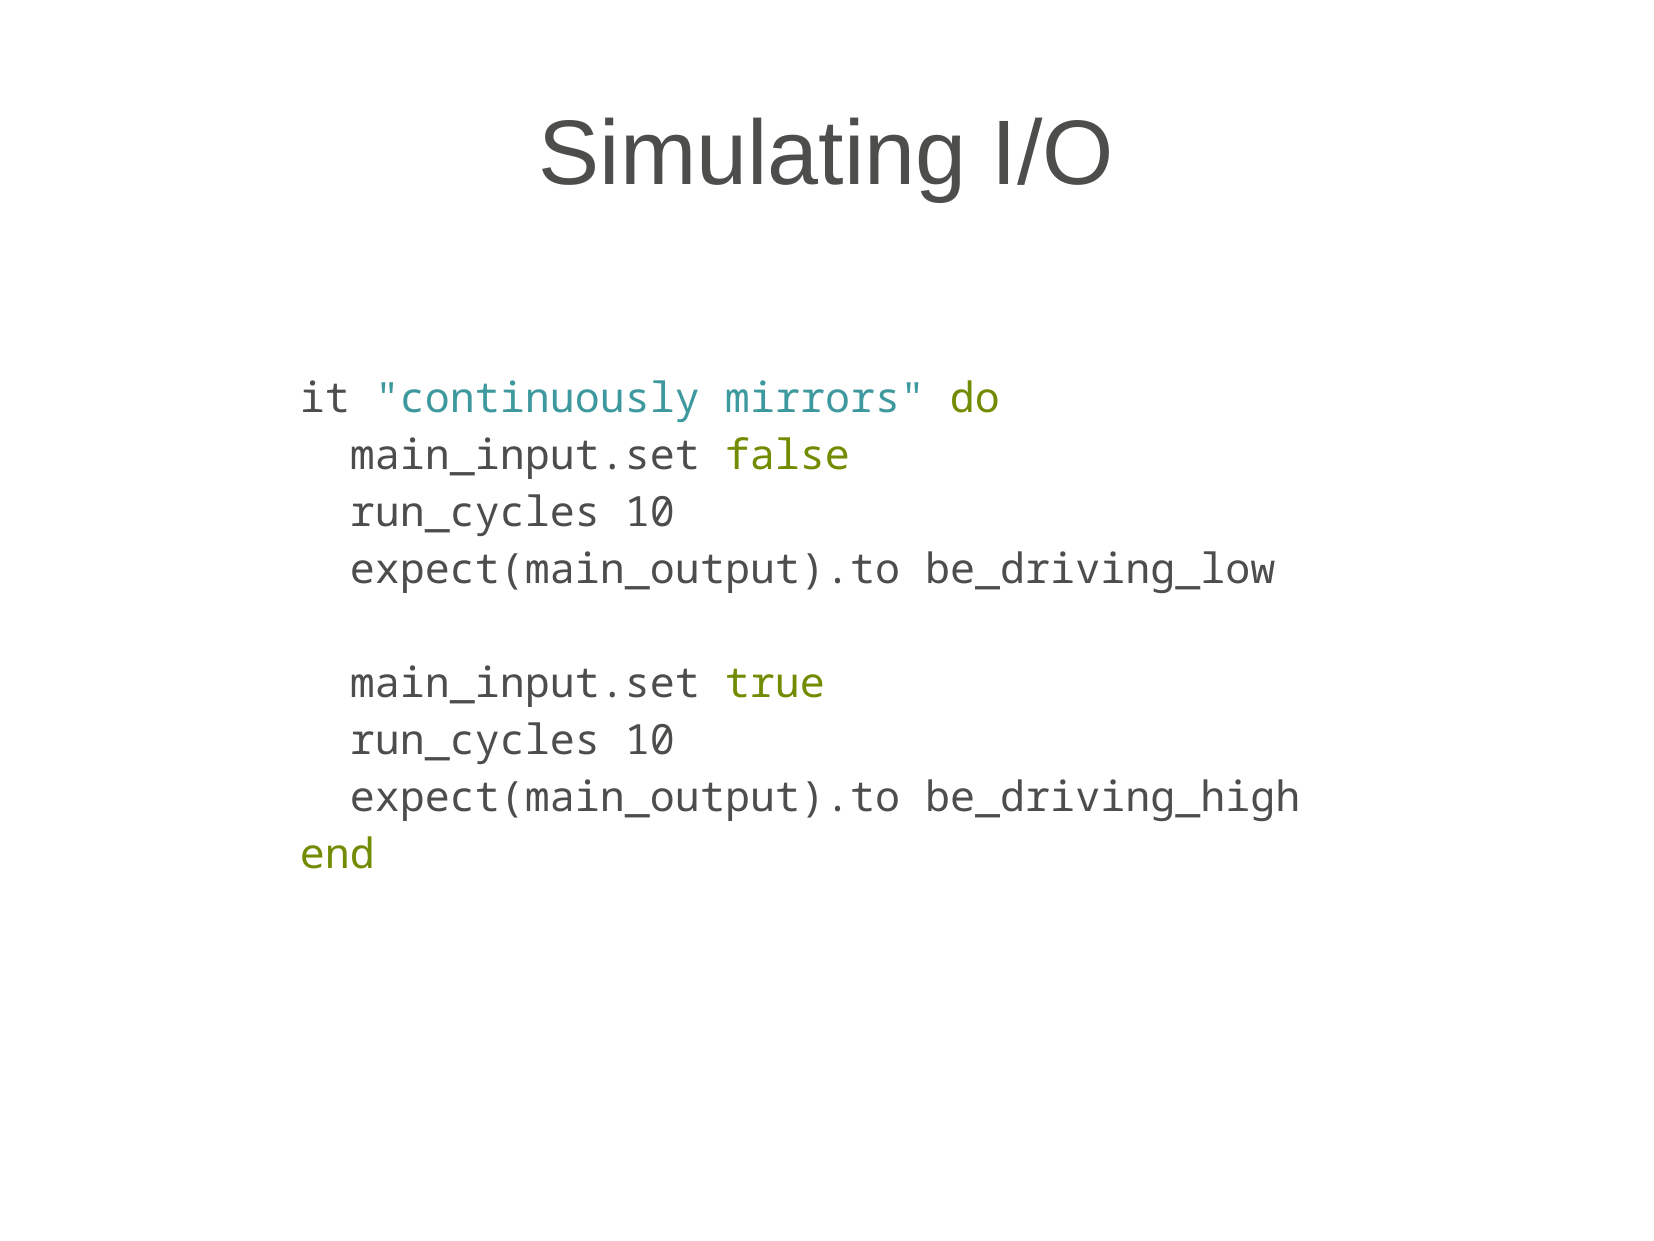

# Simulating I/O
it "continuously mirrors" do
 main_input.set false
 run_cycles 10
 expect(main_output).to be_driving_low
 main_input.set true
 run_cycles 10
 expect(main_output).to be_driving_high
end